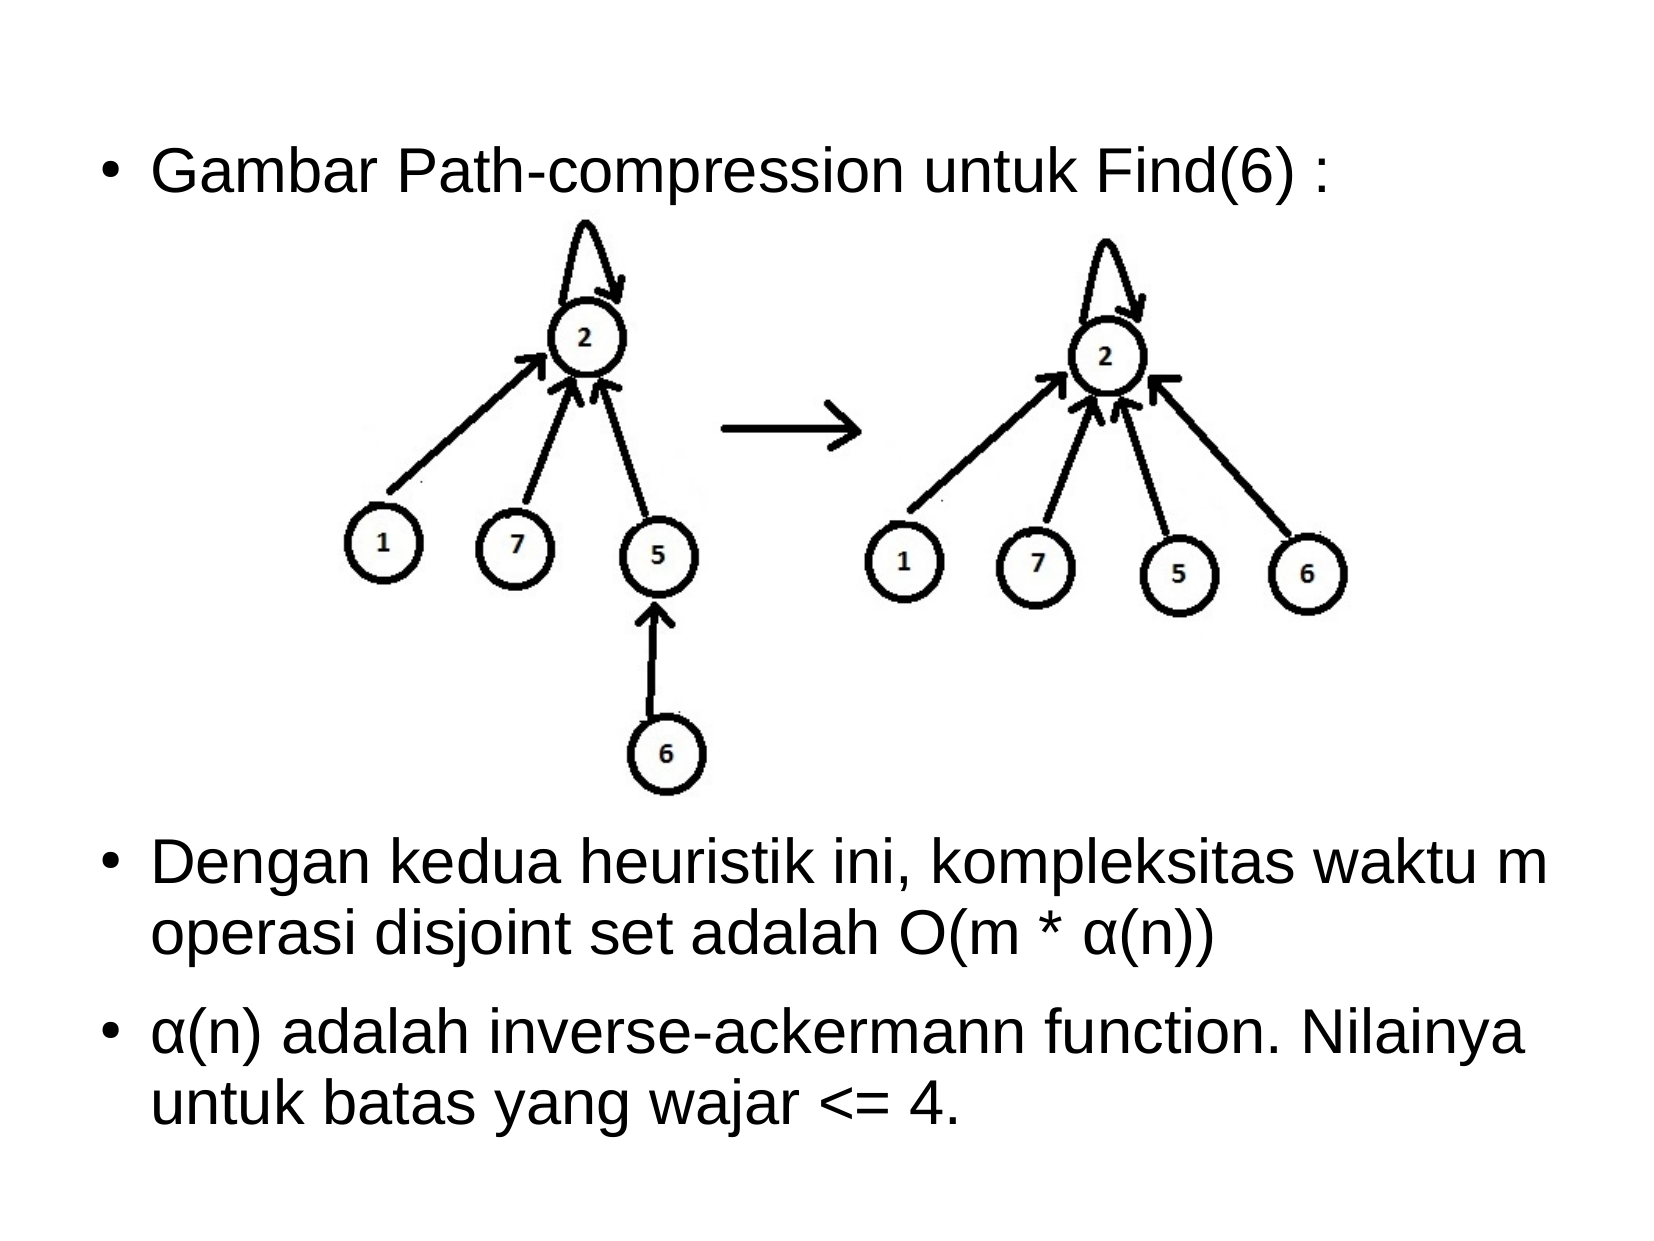

# Gambar Path-compression untuk Find(6) :
Dengan kedua heuristik ini, kompleksitas waktu m operasi disjoint set adalah O(m * α(n))
α(n) adalah inverse-ackermann function. Nilainya untuk batas yang wajar <= 4.